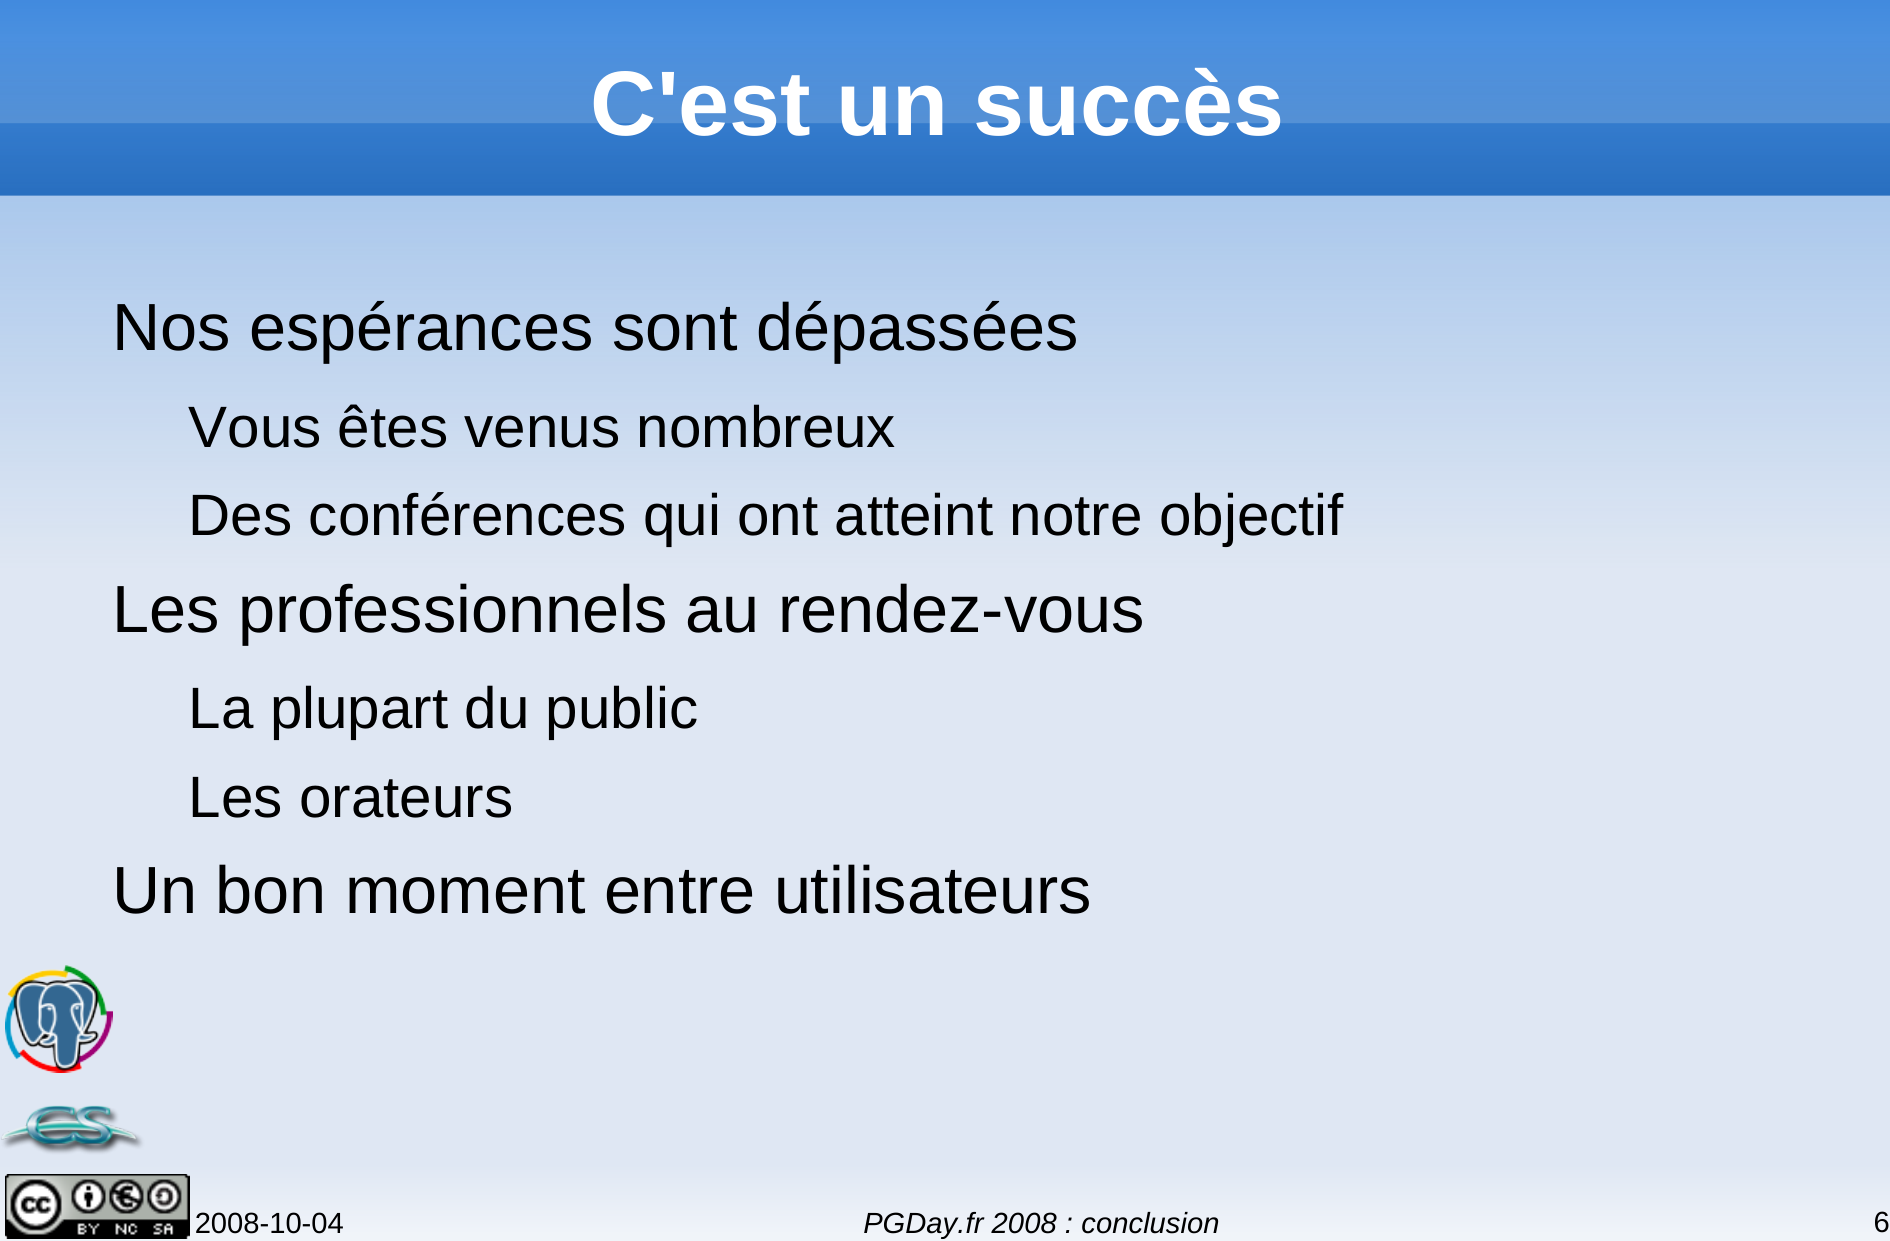

# C'est un succès
Nos espérances sont dépassées
Vous êtes venus nombreux
Des conférences qui ont atteint notre objectif
Les professionnels au rendez-vous
La plupart du public
Les orateurs
Un bon moment entre utilisateurs
6
2008-10-04
PGDay.fr 2008 : conclusion